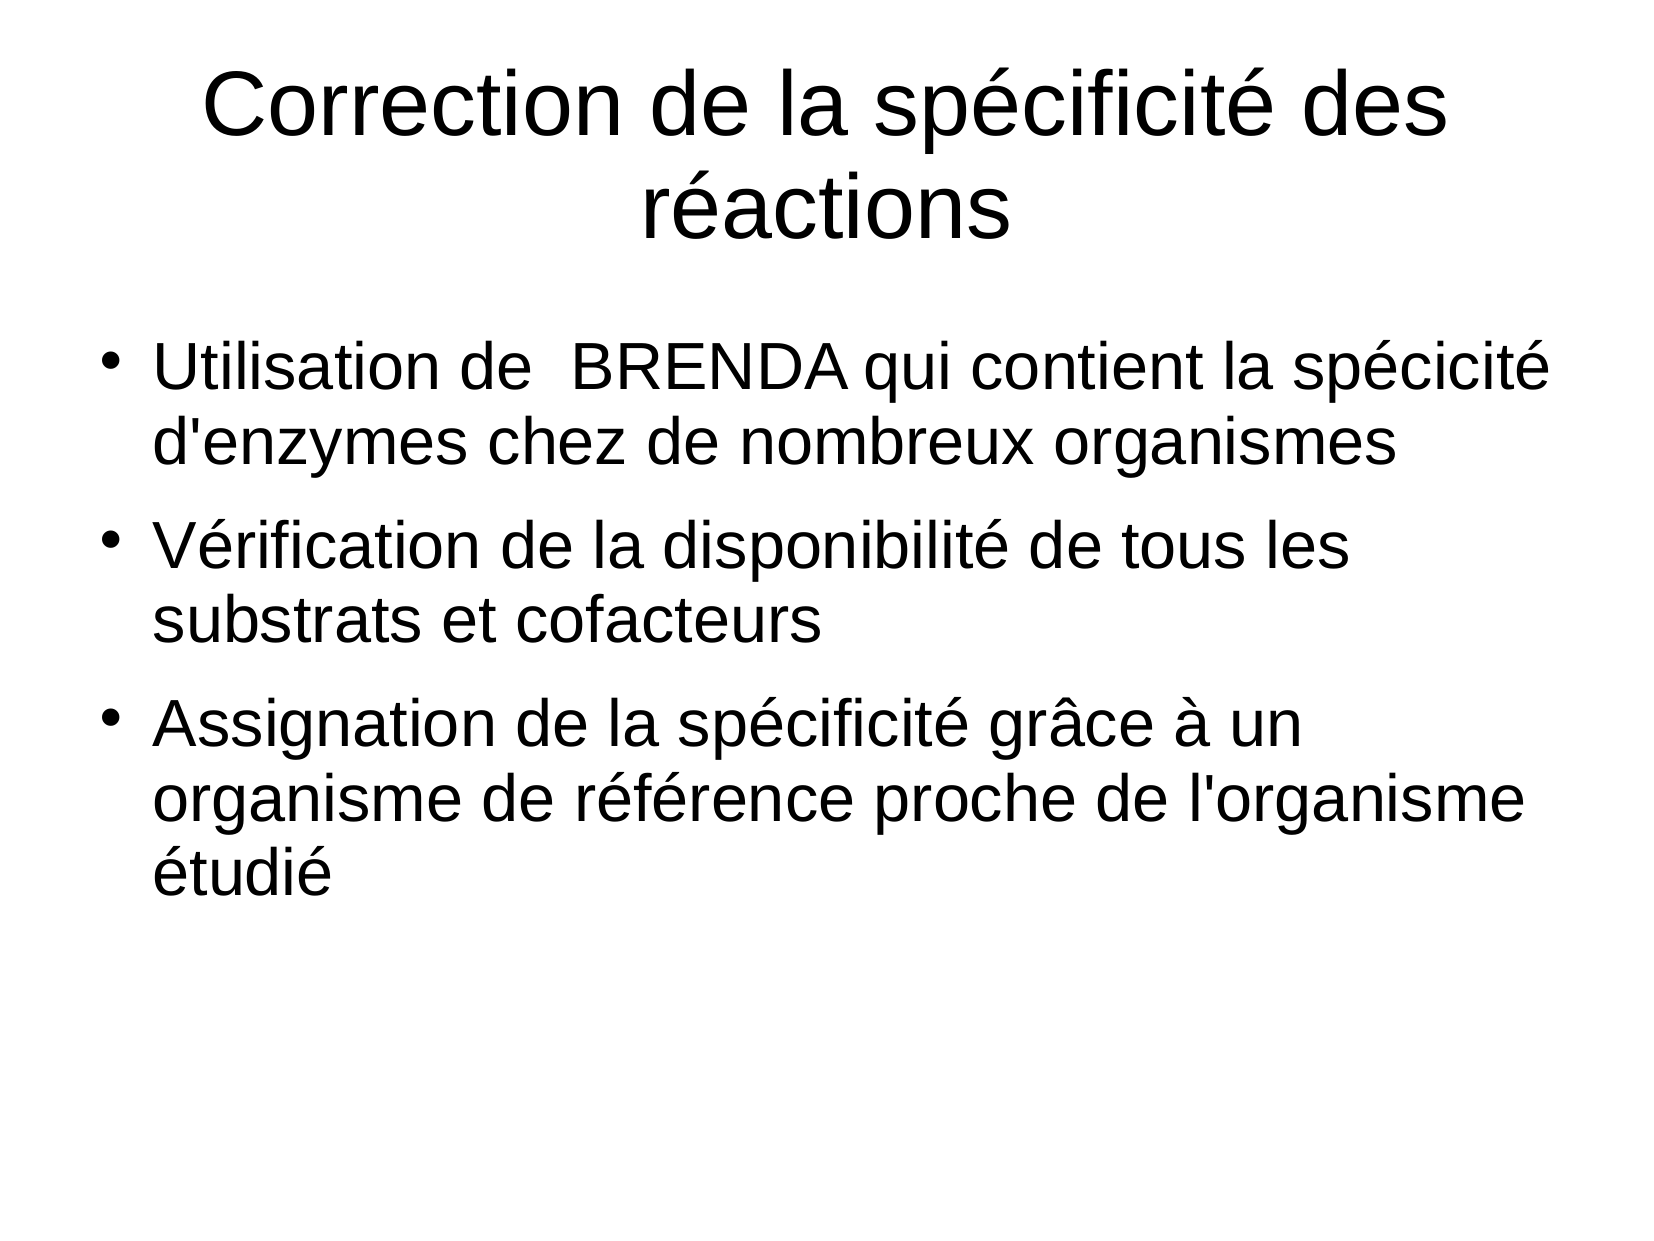

# Correction de la spécificité des réactions
Utilisation de BRENDA qui contient la spécicité d'enzymes chez de nombreux organismes
Vérification de la disponibilité de tous les substrats et cofacteurs
Assignation de la spécificité grâce à un organisme de référence proche de l'organisme étudié